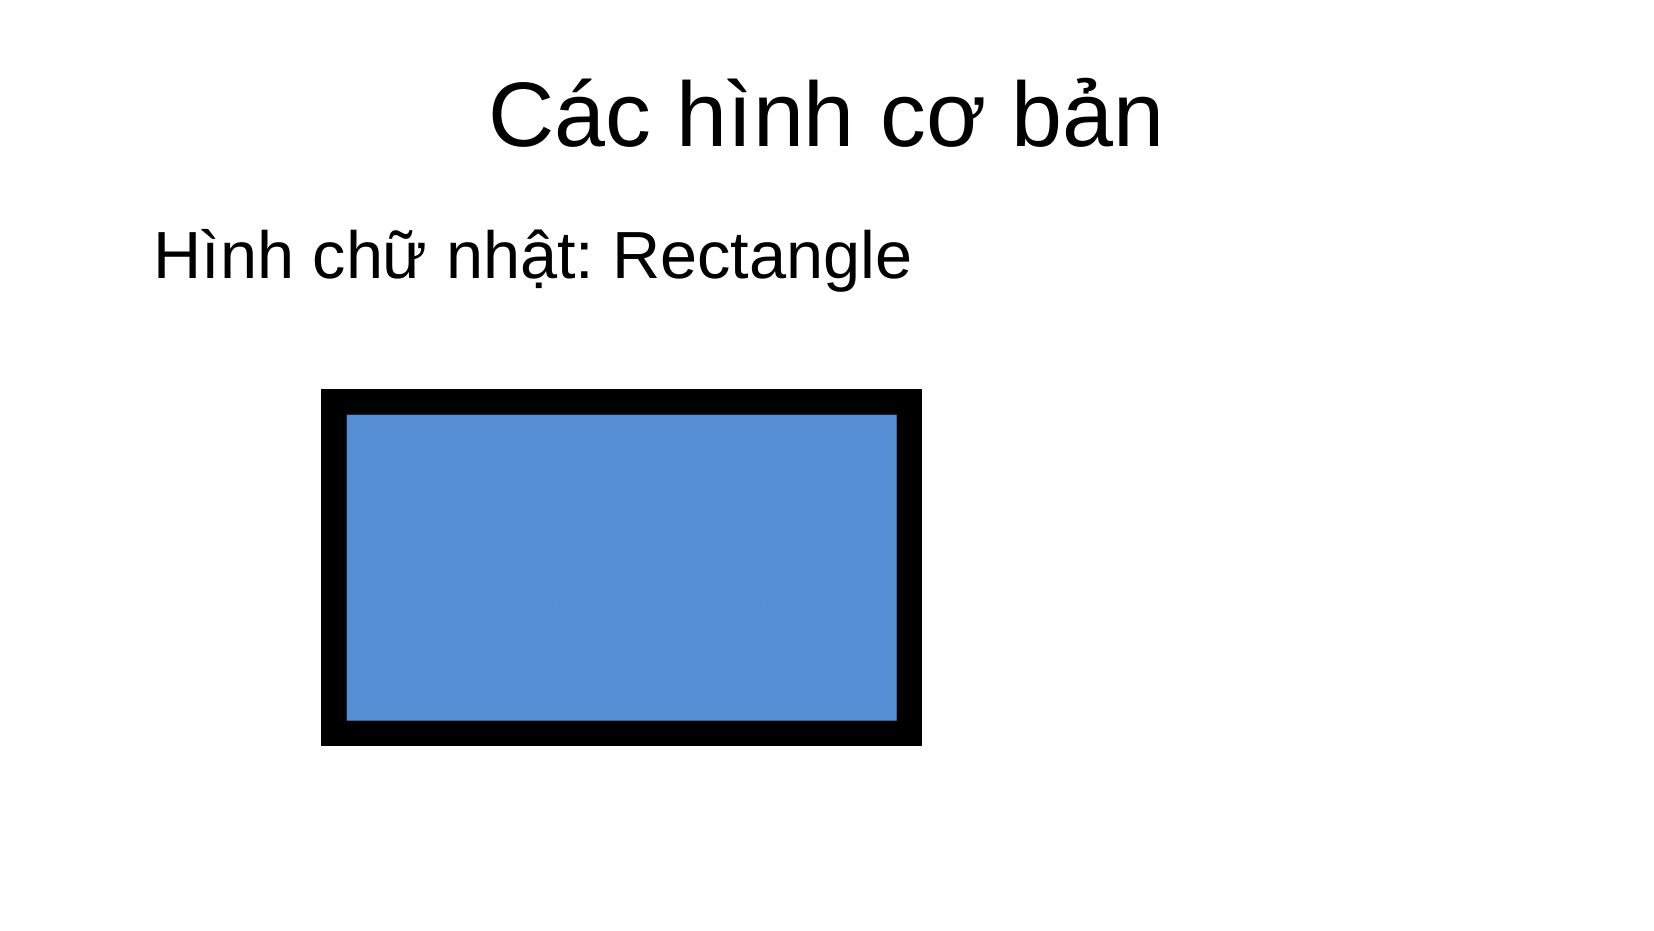

# Các hình cơ bản
Hình chữ nhật: Rectangle